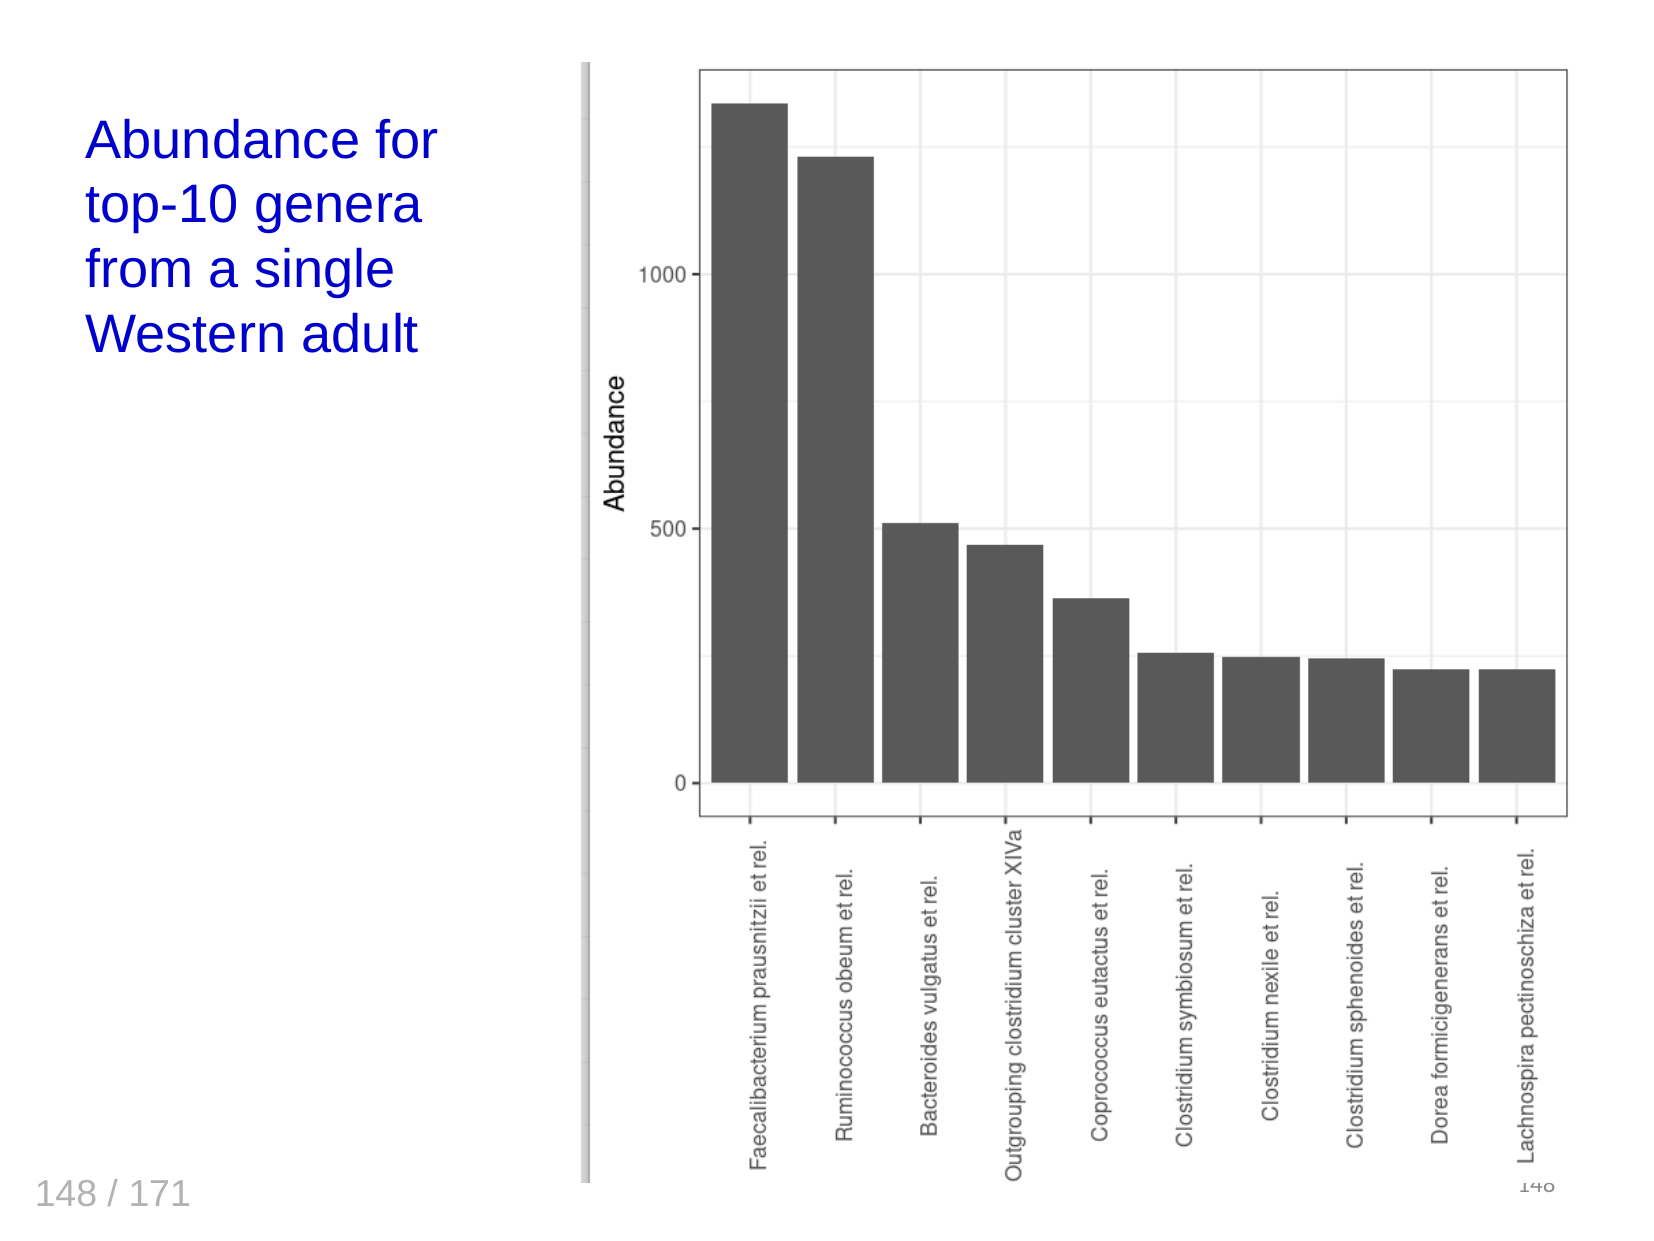

Abundance for
top-10 genera
from a single
Western adult
148